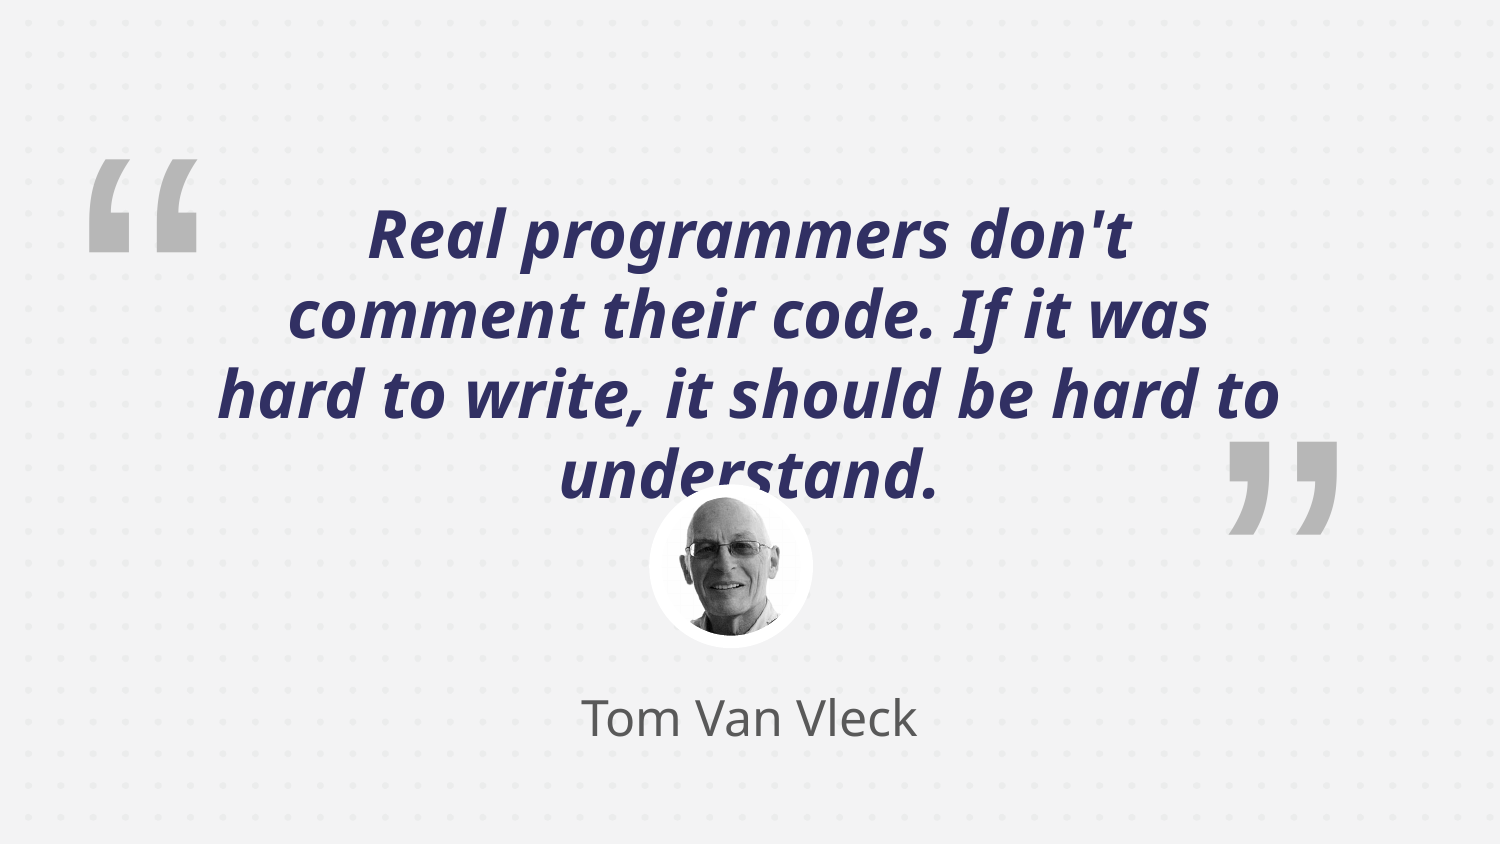

“
# Real programmers don't comment their code. If it was hard to write, it should be hard to understand.
“
Tom Van Vleck